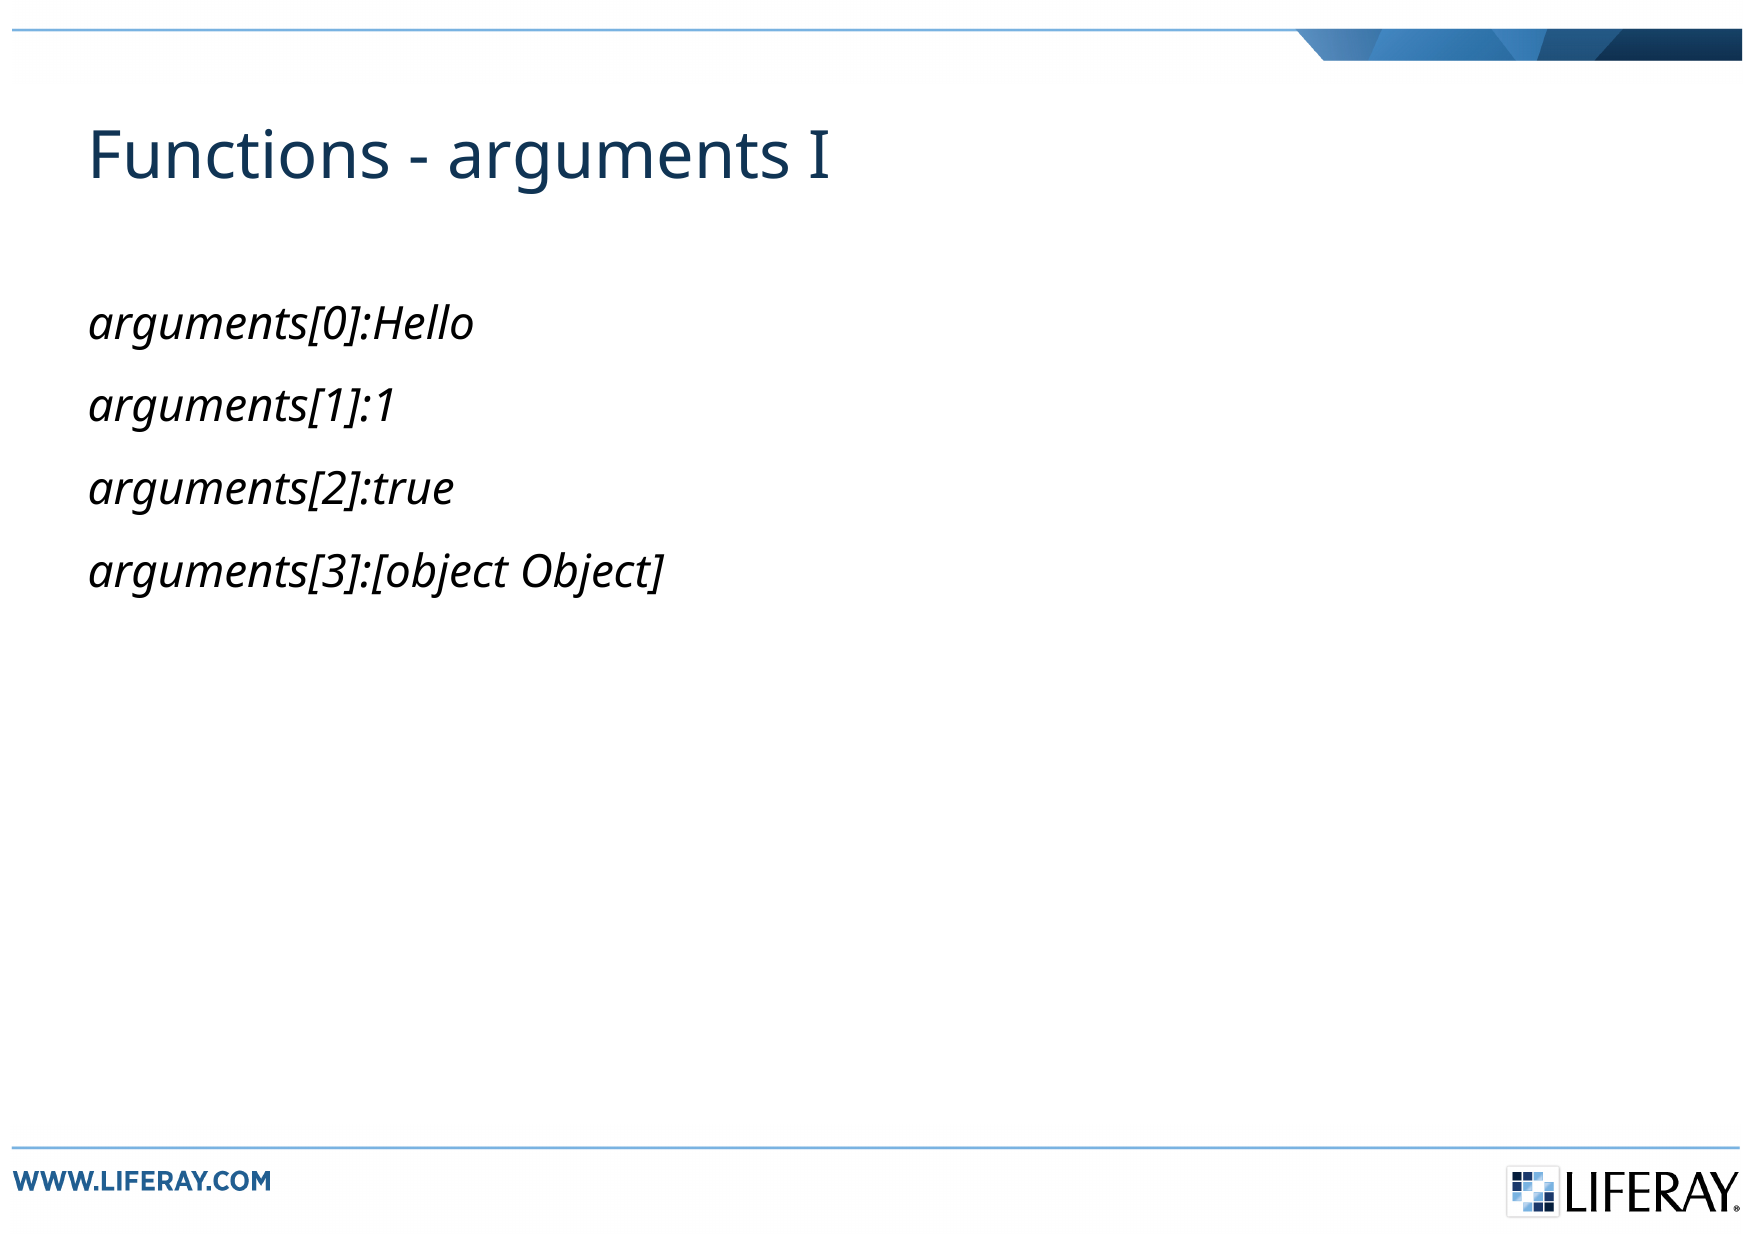

# Functions - arguments I
arguments[0]:Hello
arguments[1]:1
arguments[2]:true
arguments[3]:[object Object]